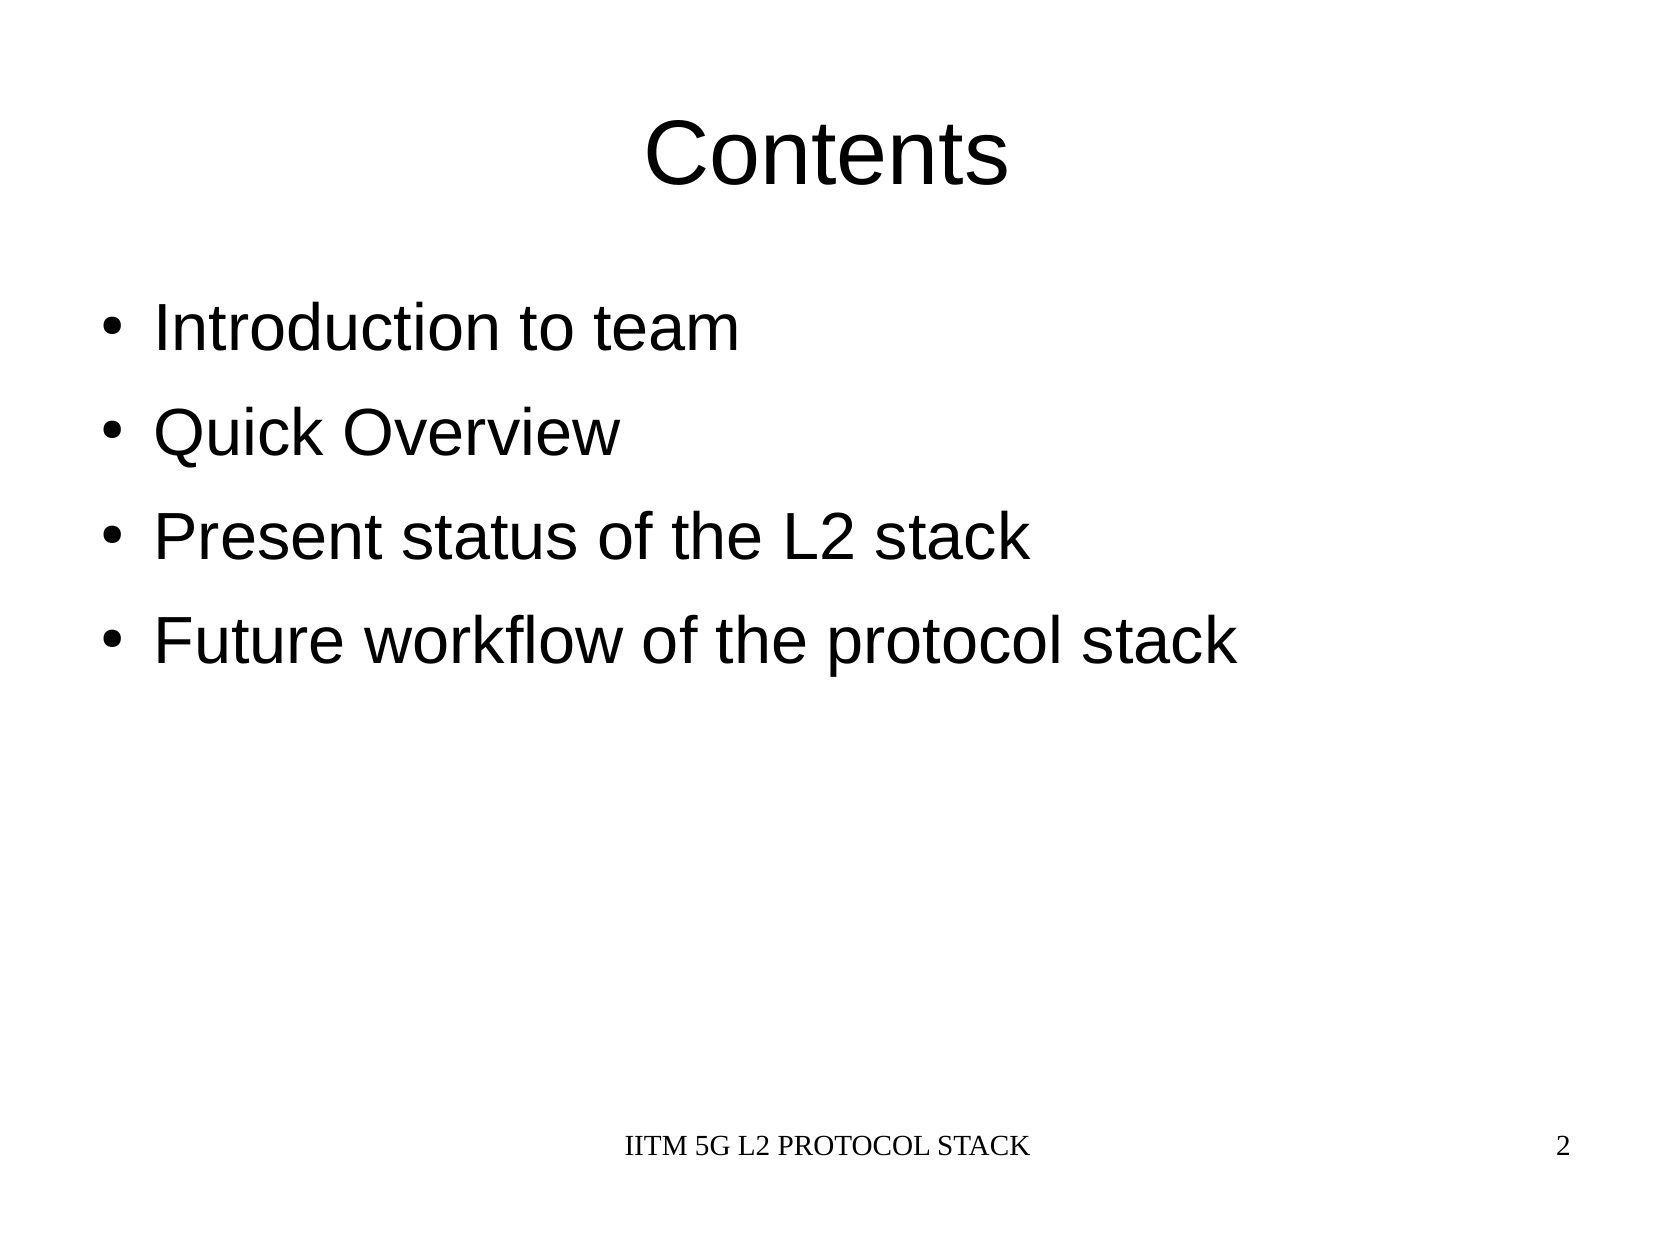

# Contents
Introduction to team
Quick Overview
Present status of the L2 stack
Future workflow of the protocol stack
IITM 5G L2 PROTOCOL STACK
2